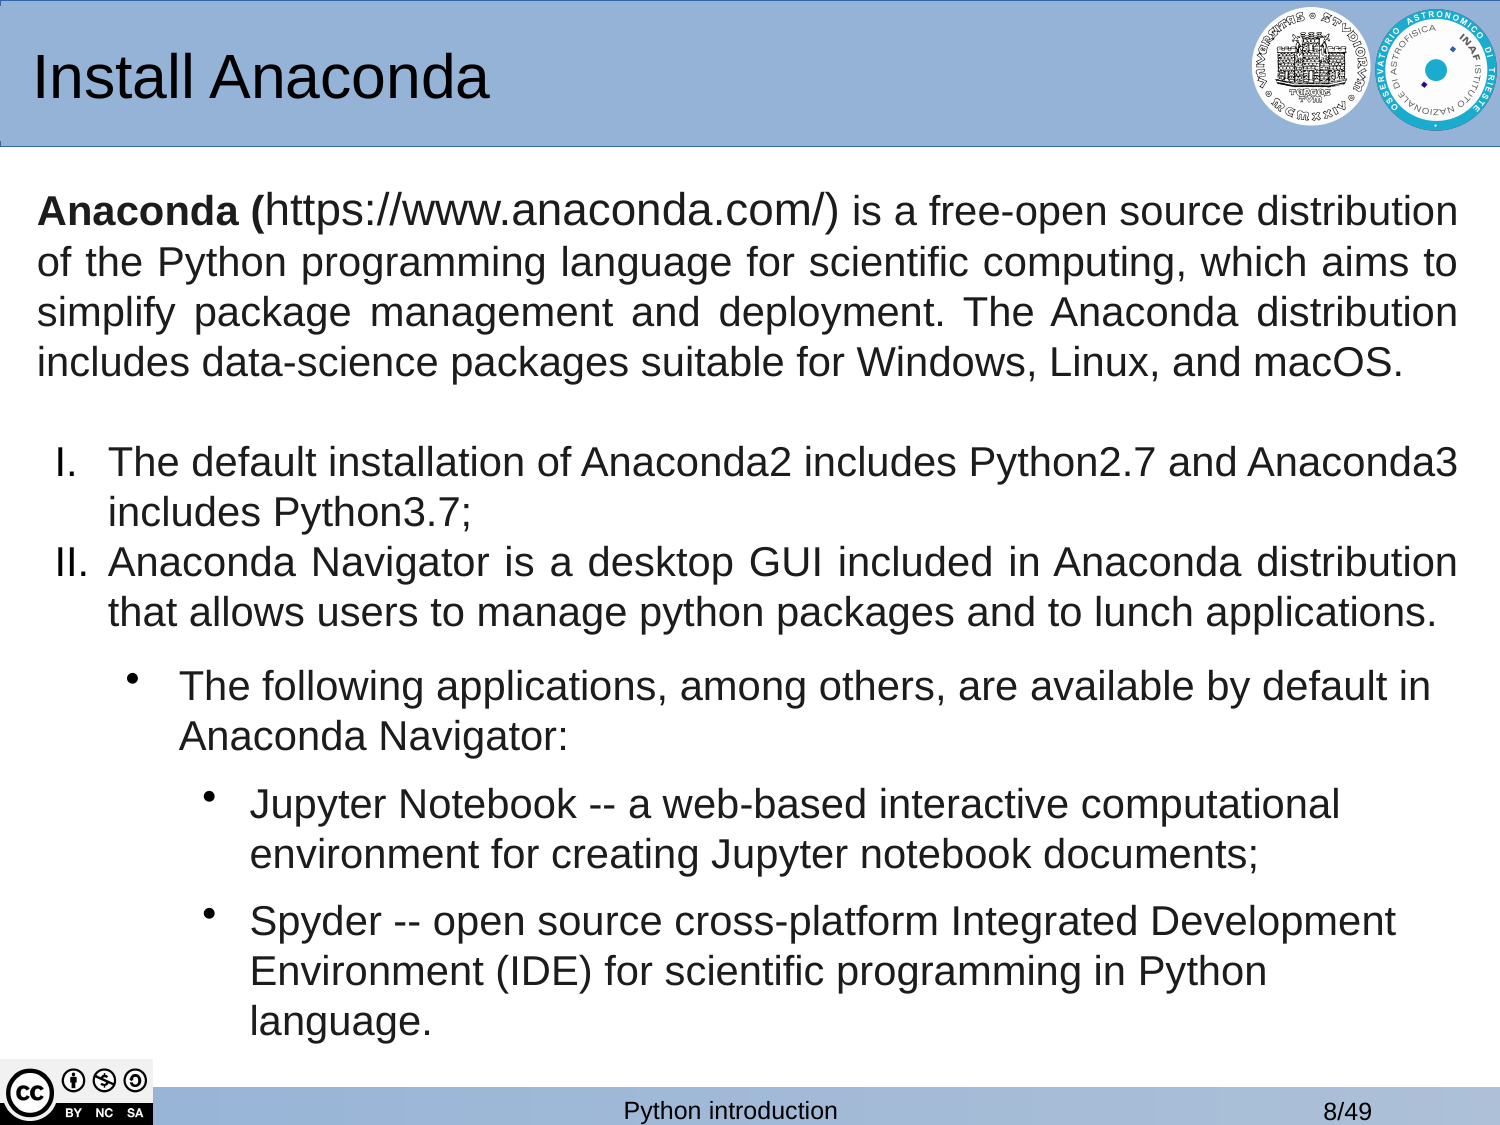

Install Anaconda
# Anaconda (https://www.anaconda.com/) is a free-open source distribution of the Python programming language for scientific computing, which aims to simplify package management and deployment. The Anaconda distribution includes data-science packages suitable for Windows, Linux, and macOS.
The default installation of Anaconda2 includes Python2.7 and Anaconda3 includes Python3.7;
Anaconda Navigator is a desktop GUI included in Anaconda distribution that allows users to manage python packages and to lunch applications.
The following applications, among others, are available by default in Anaconda Navigator:
Jupyter Notebook -- a web-based interactive computational environment for creating Jupyter notebook documents;
Spyder -- open source cross-platform Integrated Development Environment (IDE) for scientific programming in Python language.